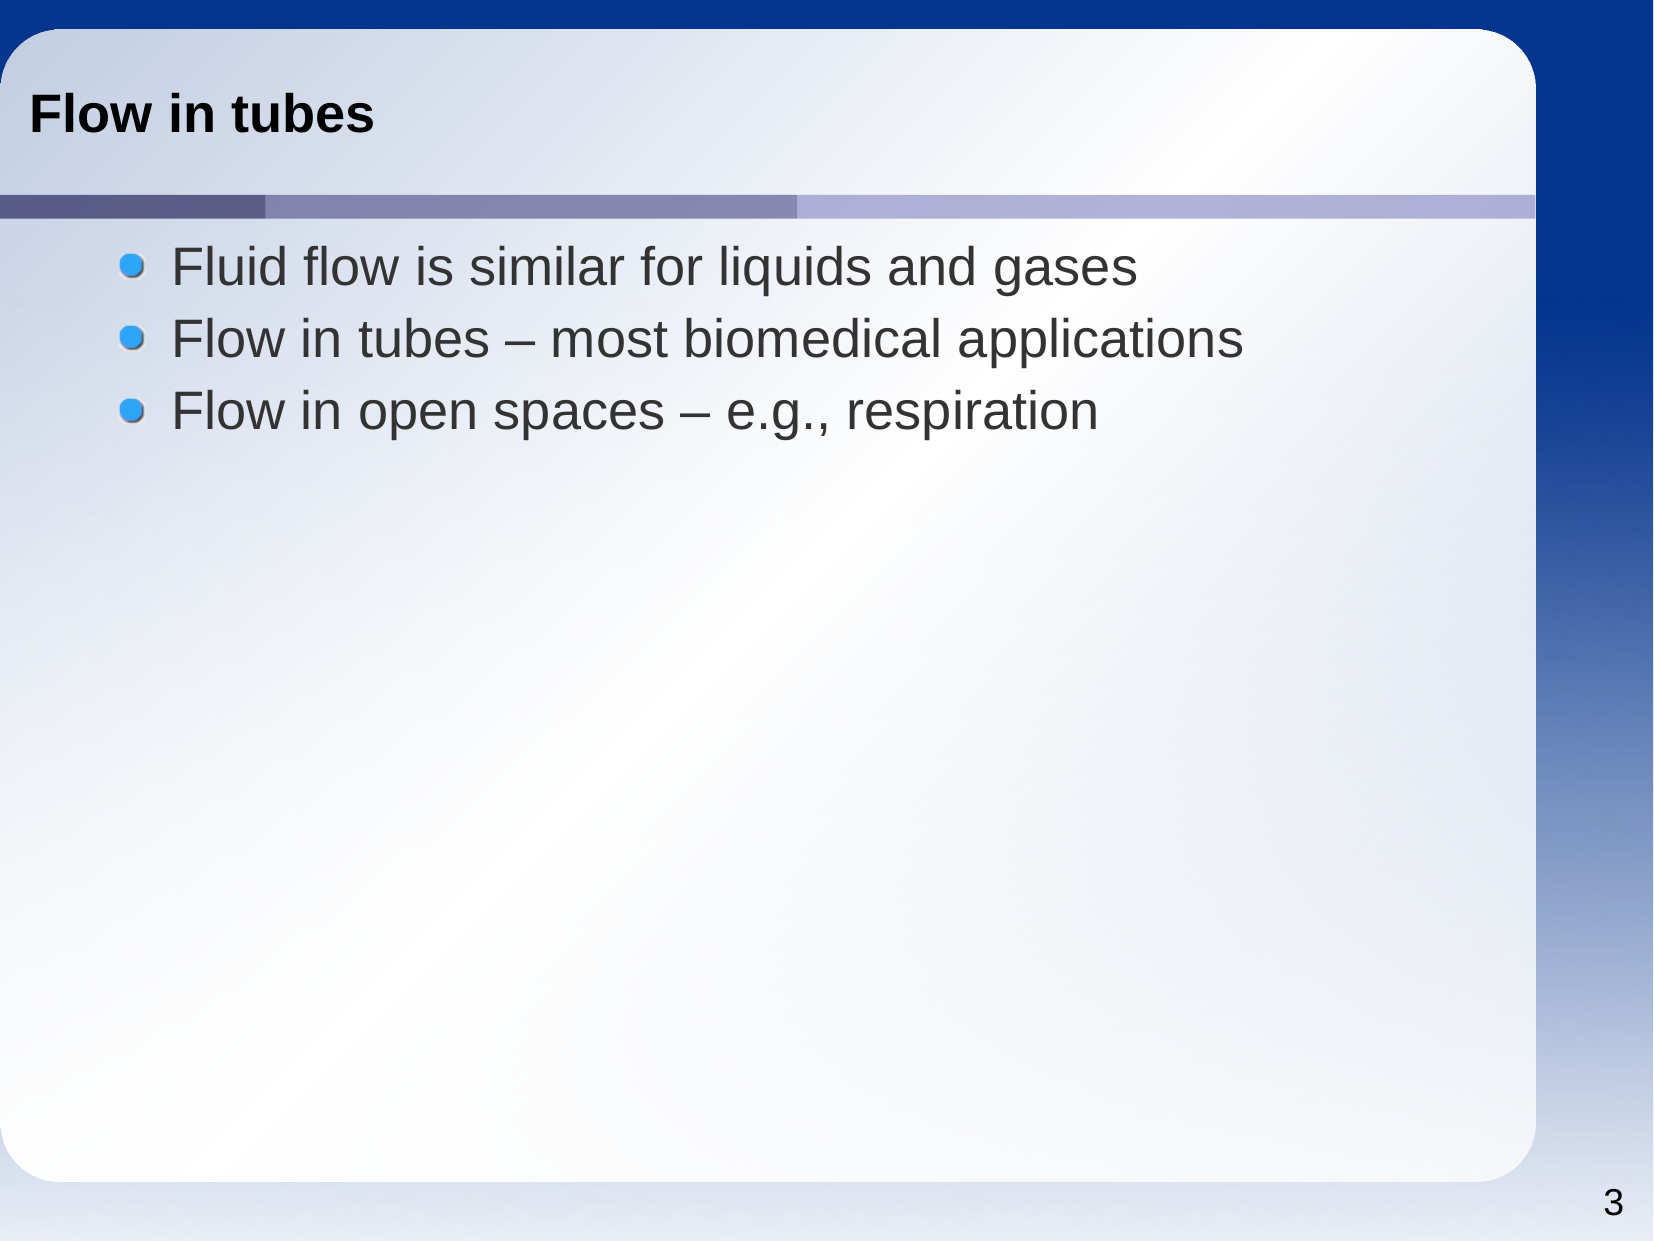

# Flow in tubes
Fluid flow is similar for liquids and gases
Flow in tubes – most biomedical applications
Flow in open spaces – e.g., respiration
3